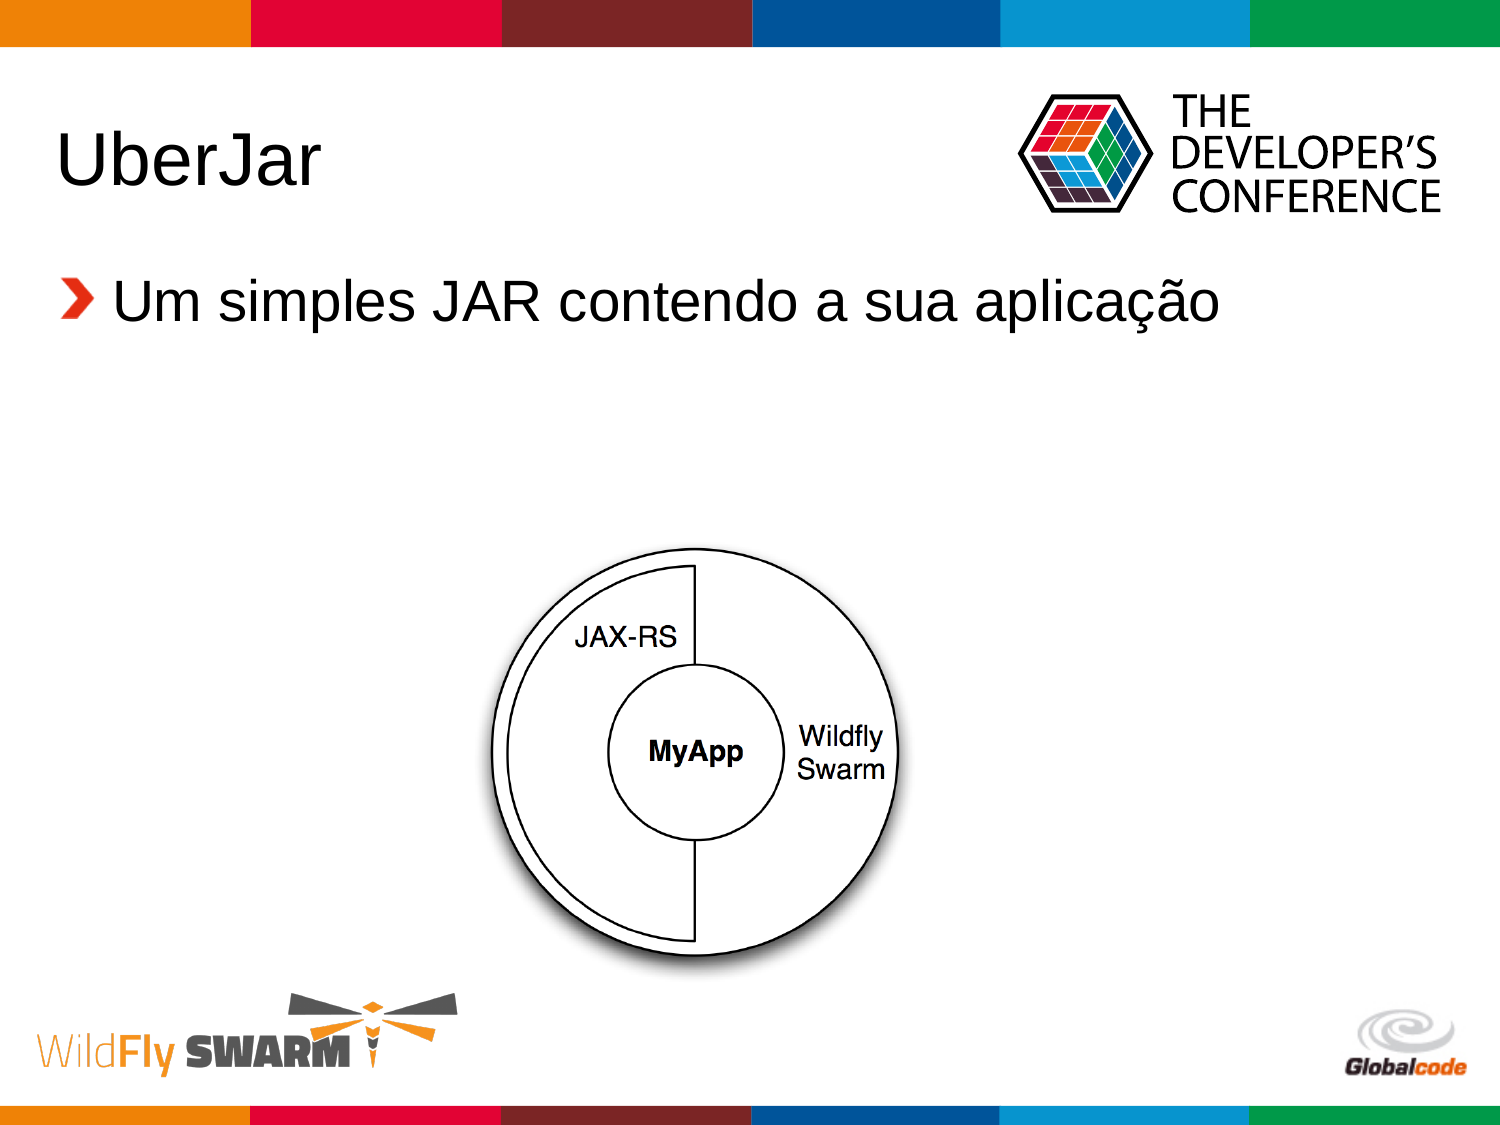

# UberJar
Um simples JAR contendo a sua aplicação